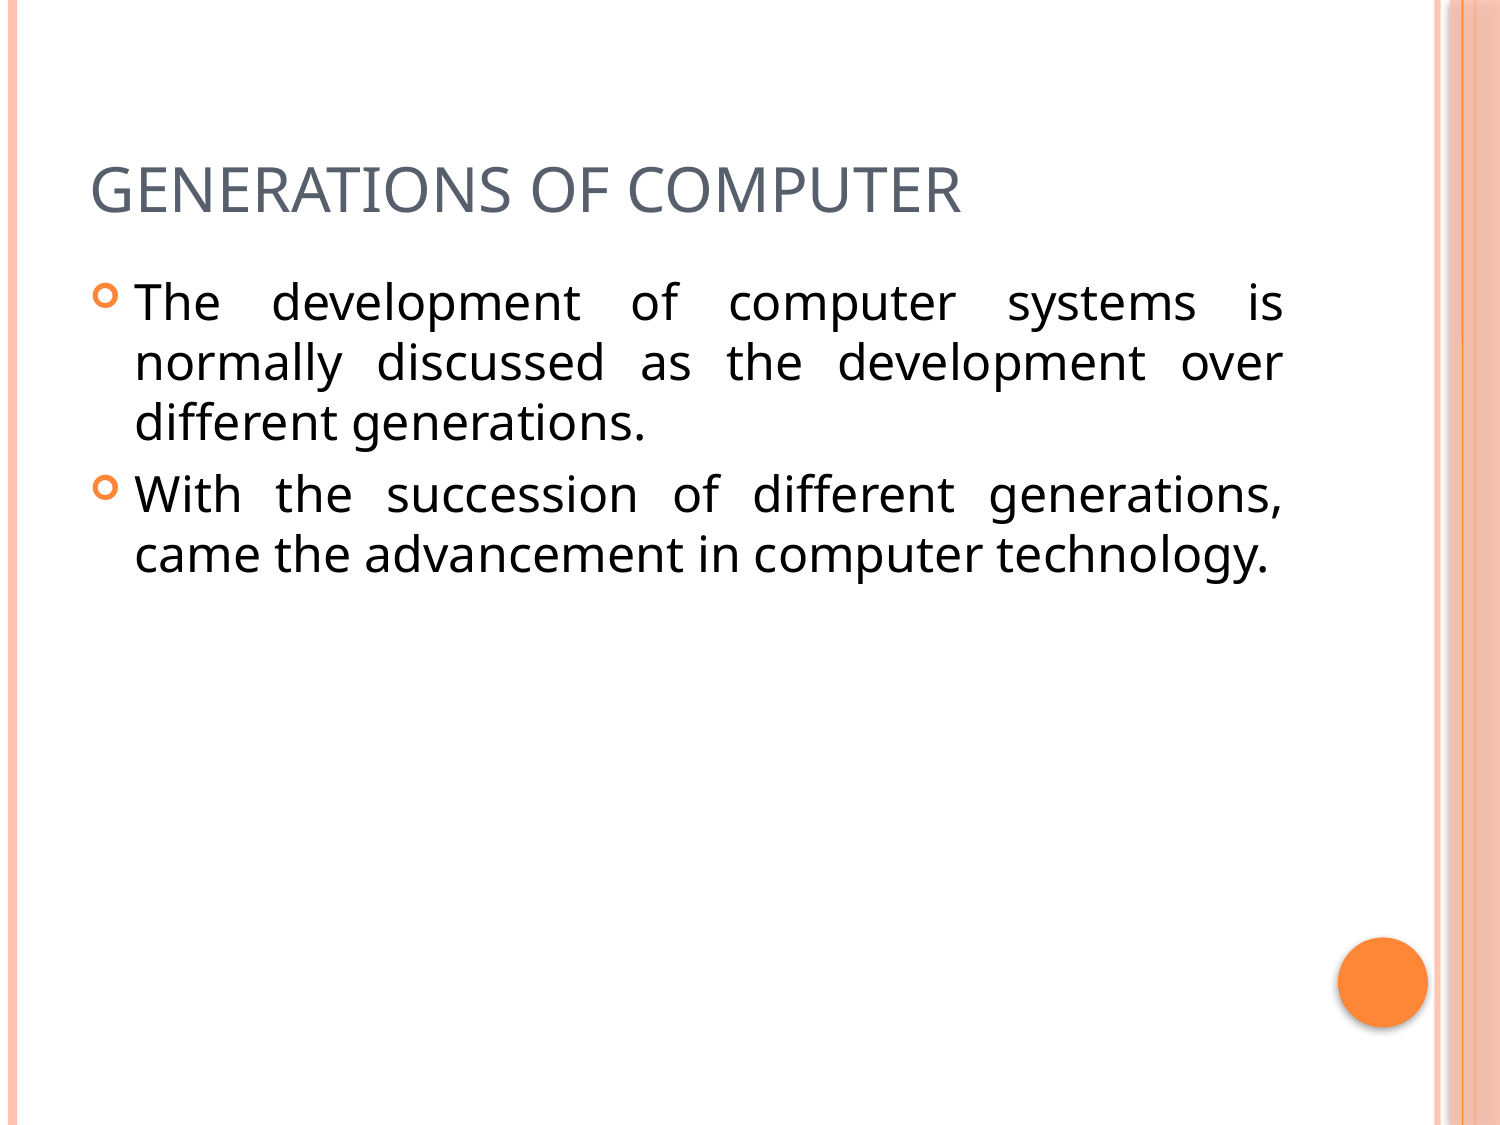

# Generations of Computer
The development of computer systems is normally discussed as the development over different generations.
With the succession of different generations, came the advancement in computer technology.